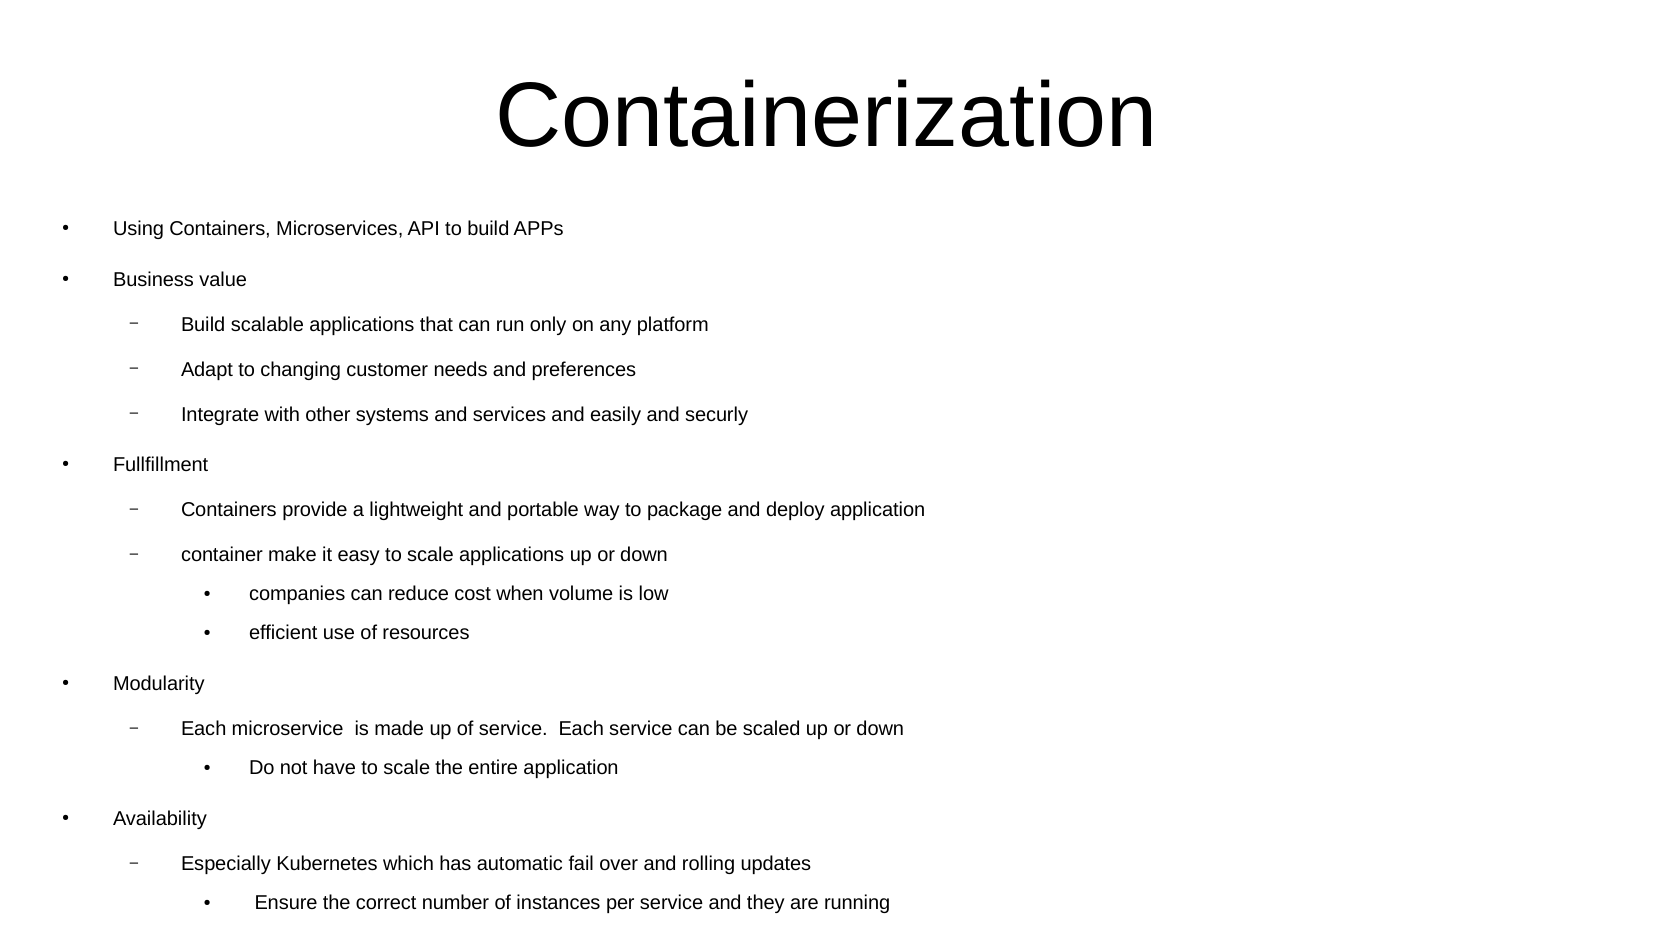

# Containerization
Using Containers, Microservices, API to build APPs
Business value
Build scalable applications that can run only on any platform
Adapt to changing customer needs and preferences
Integrate with other systems and services and easily and securly
Fullfillment
Containers provide a lightweight and portable way to package and deploy application
container make it easy to scale applications up or down
companies can reduce cost when volume is low
efficient use of resources
Modularity
Each microservice is made up of service. Each service can be scaled up or down
Do not have to scale the entire application
Availability
Especially Kubernetes which has automatic fail over and rolling updates
 Ensure the correct number of instances per service and they are running